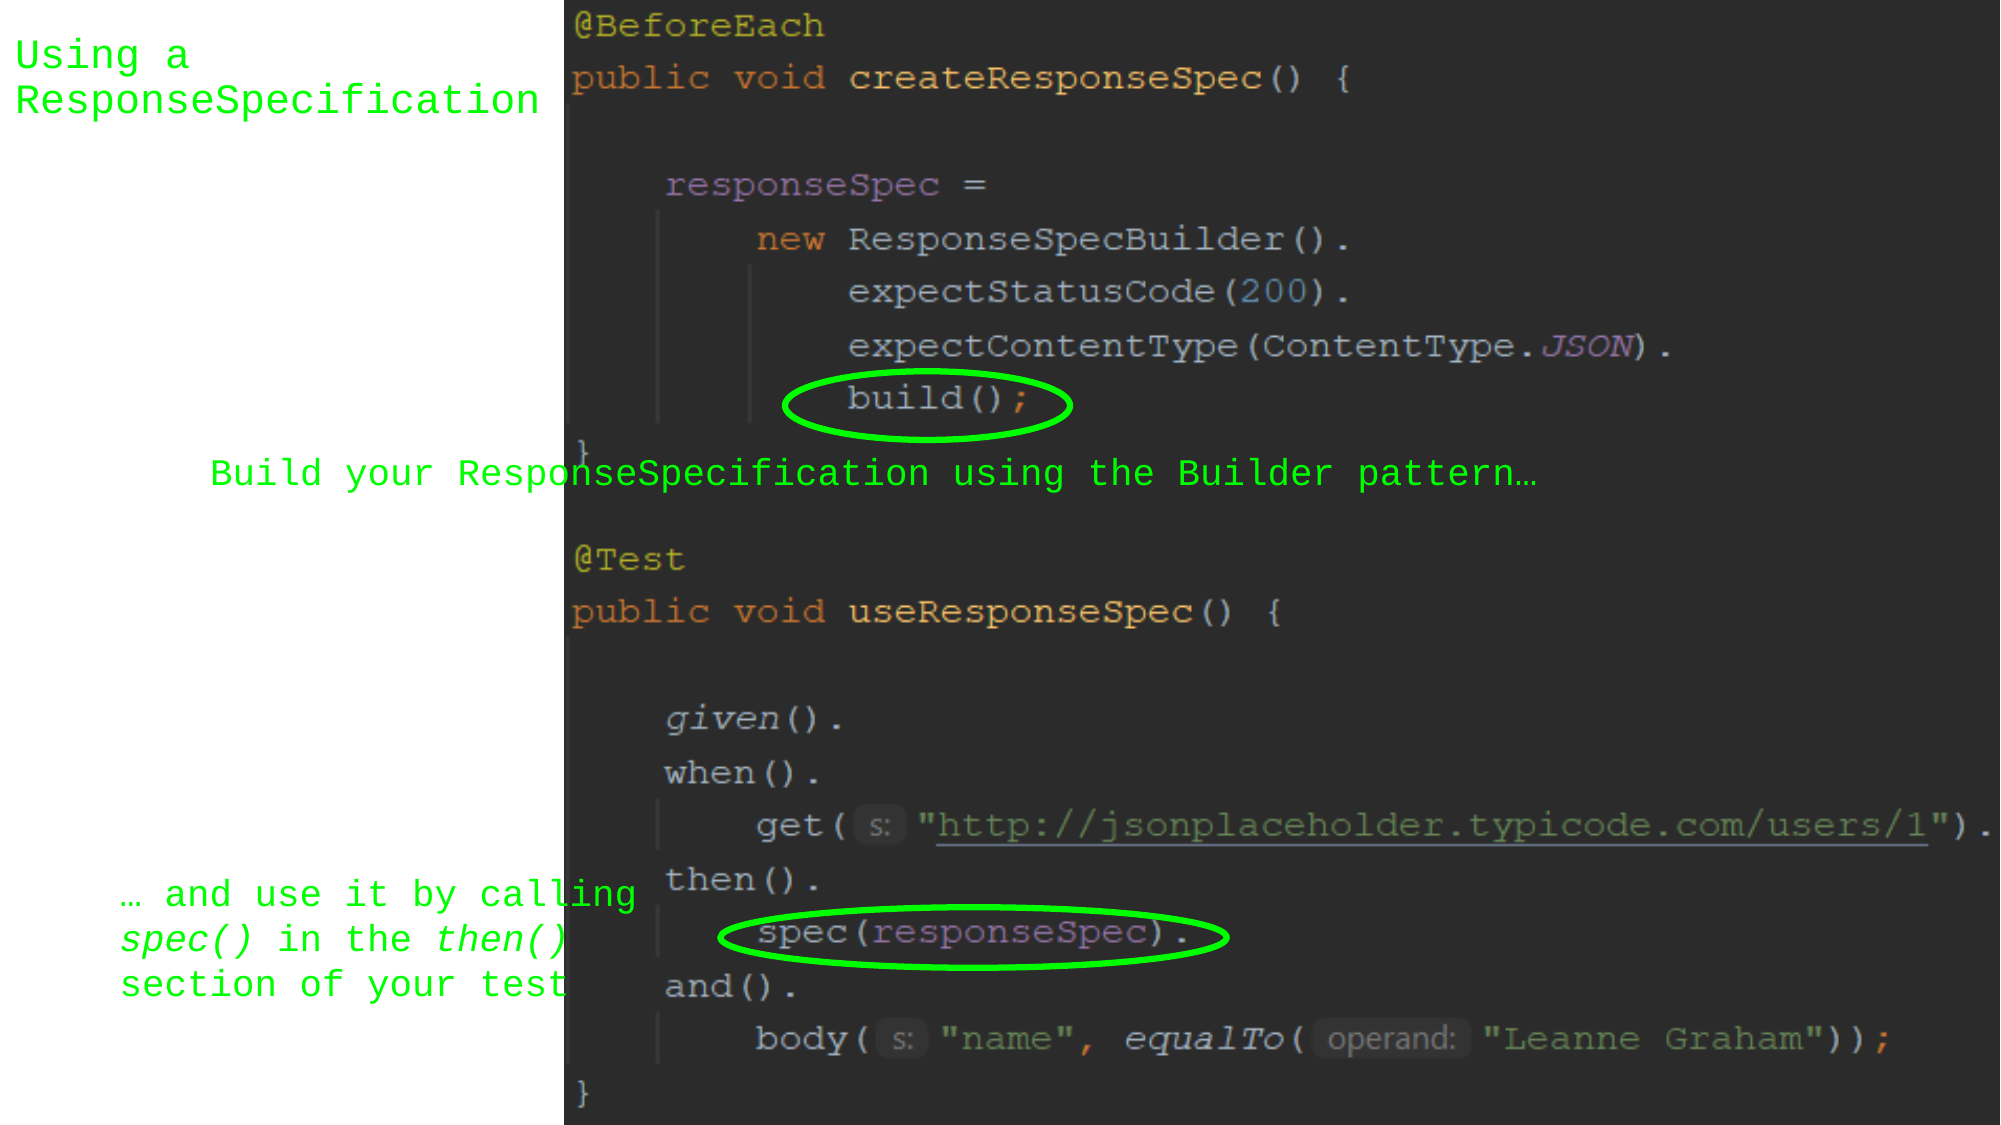

# Using a ResponseSpecification
Build your ResponseSpecification using the Builder pattern…
… and use it by calling spec() in the then() section of your test